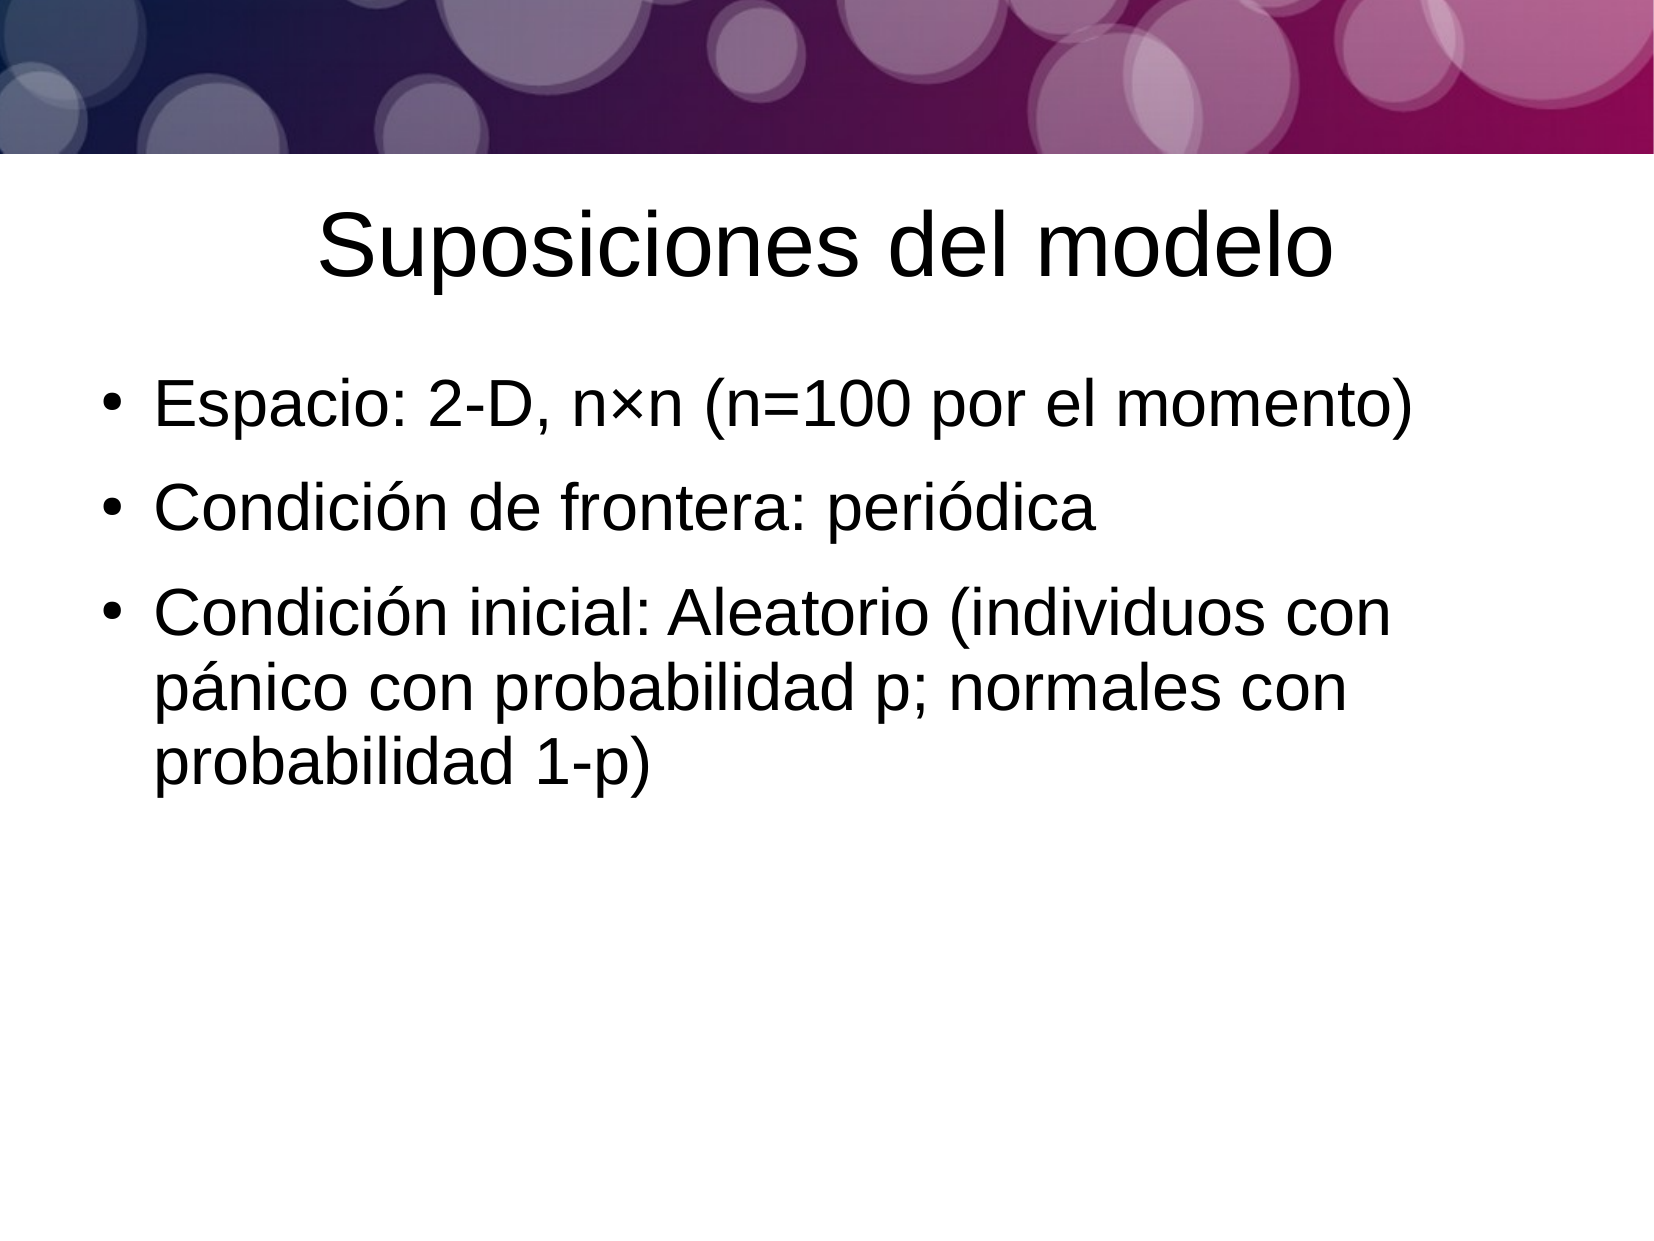

# Suposiciones del modelo
Espacio: 2-D, n×n (n=100 por el momento)
Condición de frontera: periódica
Condición inicial: Aleatorio (individuos con pánico con probabilidad p; normales con probabilidad 1-p)